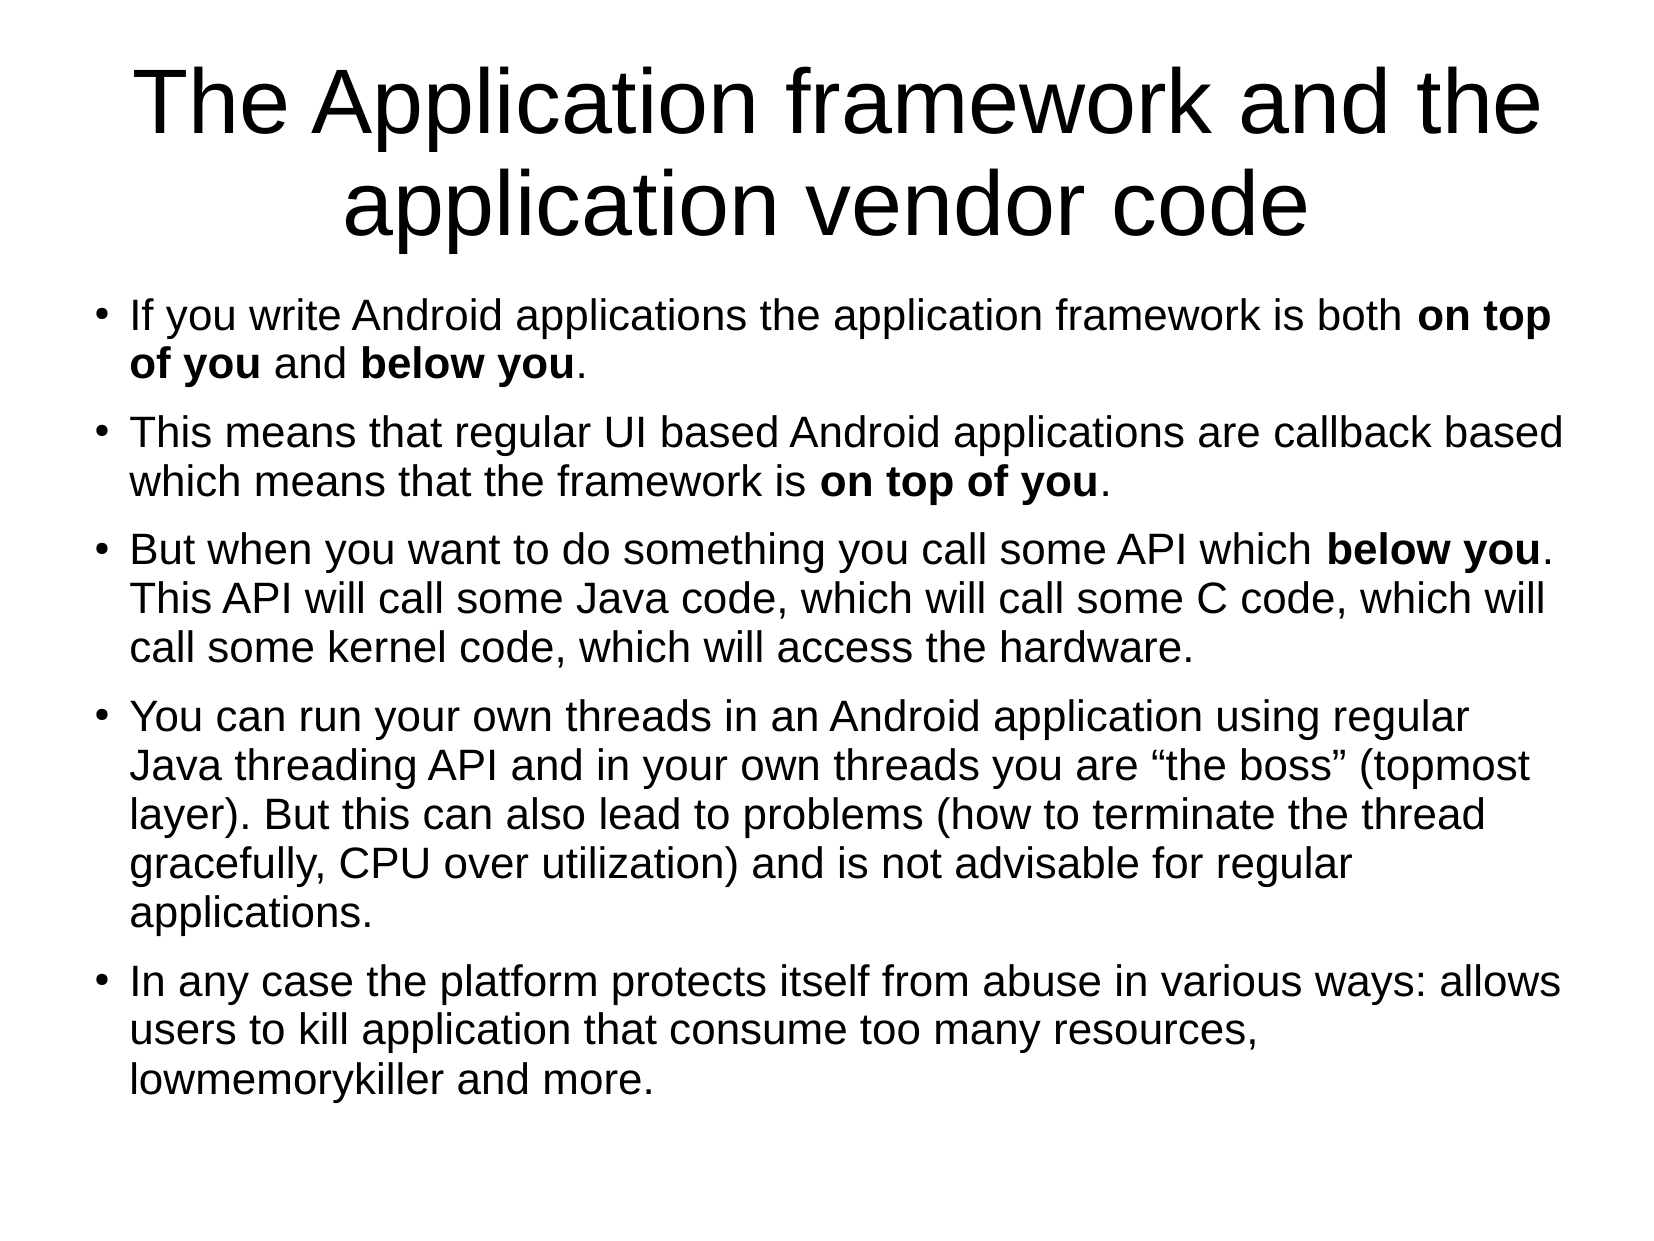

# The Application framework and the application vendor code
If you write Android applications the application framework is both on top of you and below you.
This means that regular UI based Android applications are callback based which means that the framework is on top of you.
But when you want to do something you call some API which below you. This API will call some Java code, which will call some C code, which will call some kernel code, which will access the hardware.
You can run your own threads in an Android application using regular Java threading API and in your own threads you are “the boss” (topmost layer). But this can also lead to problems (how to terminate the thread gracefully, CPU over utilization) and is not advisable for regular applications.
In any case the platform protects itself from abuse in various ways: allows users to kill application that consume too many resources, lowmemorykiller and more.